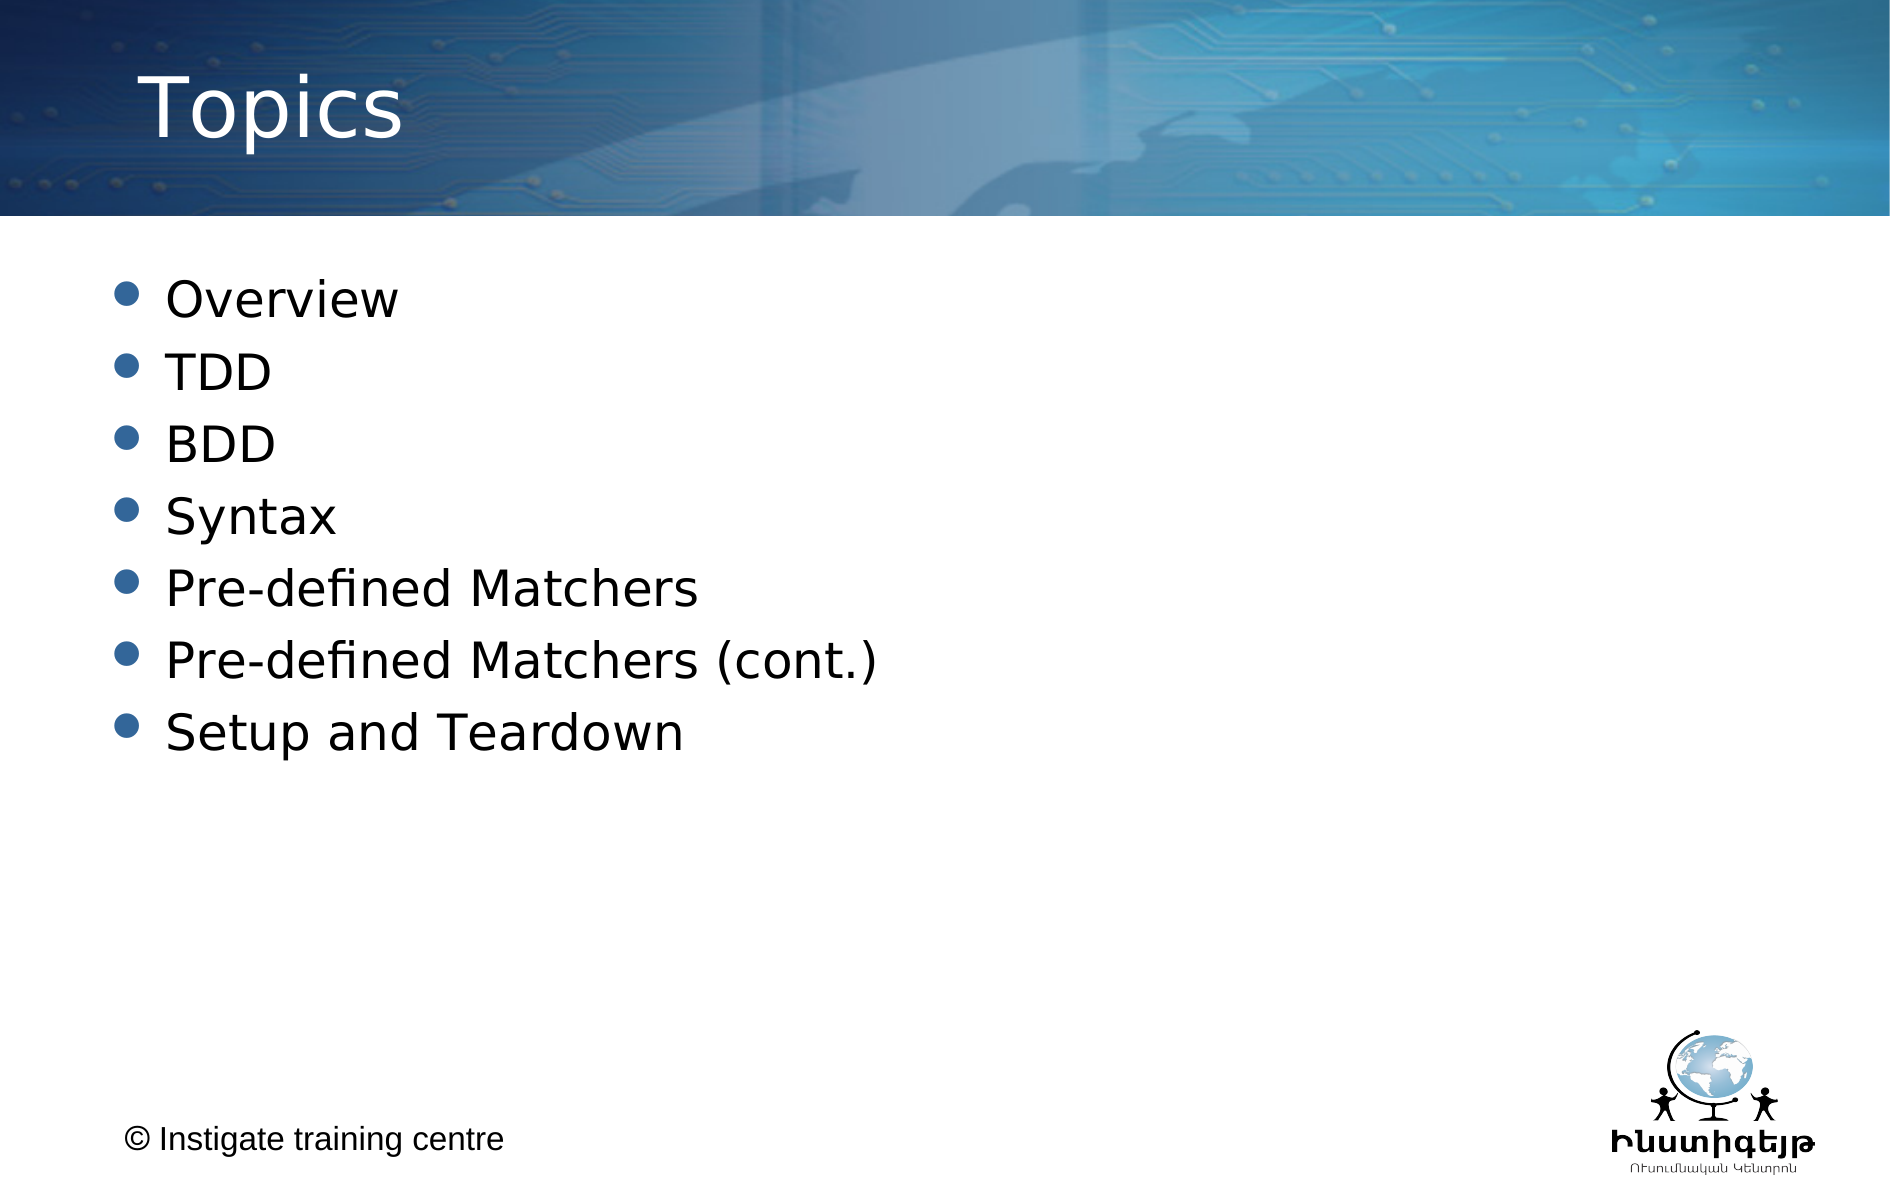

Topics
# Overview
TDD
BDD
Syntax
Pre-defined Matchers
Pre-defined Matchers (cont.)
Setup and Teardown